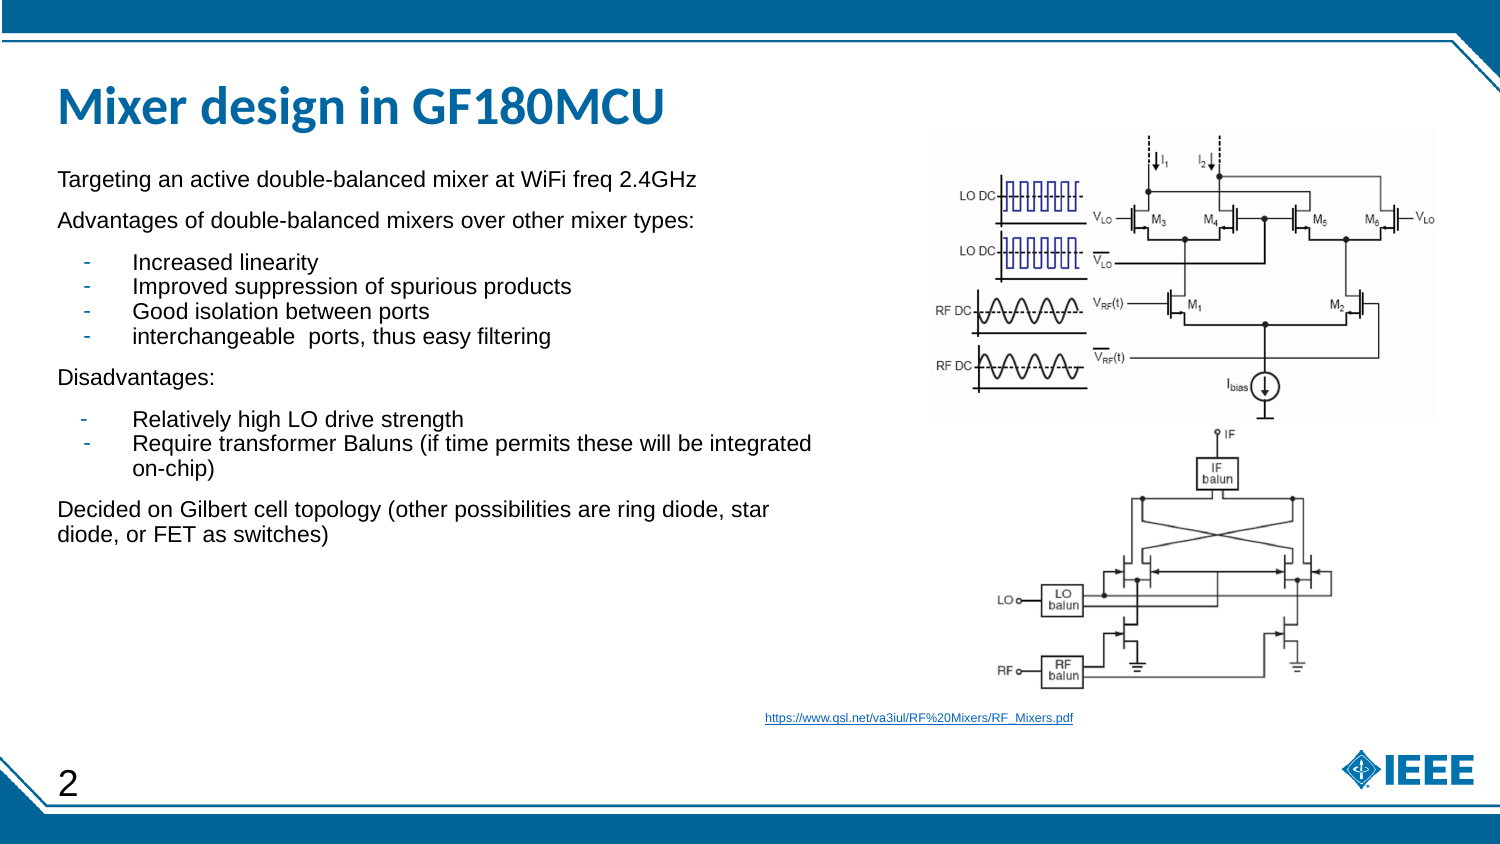

# Mixer design in GF180MCU
Targeting an active double-balanced mixer at WiFi freq 2.4GHz
Advantages of double-balanced mixers over other mixer types:
Increased linearity
Improved suppression of spurious products
Good isolation between ports
interchangeable ports, thus easy filtering
Disadvantages:
Relatively high LO drive strength
Require transformer Baluns (if time permits these will be integrated on-chip)
Decided on Gilbert cell topology (other possibilities are ring diode, star diode, or FET as switches)
https://www.qsl.net/va3iul/RF%20Mixers/RF_Mixers.pdf